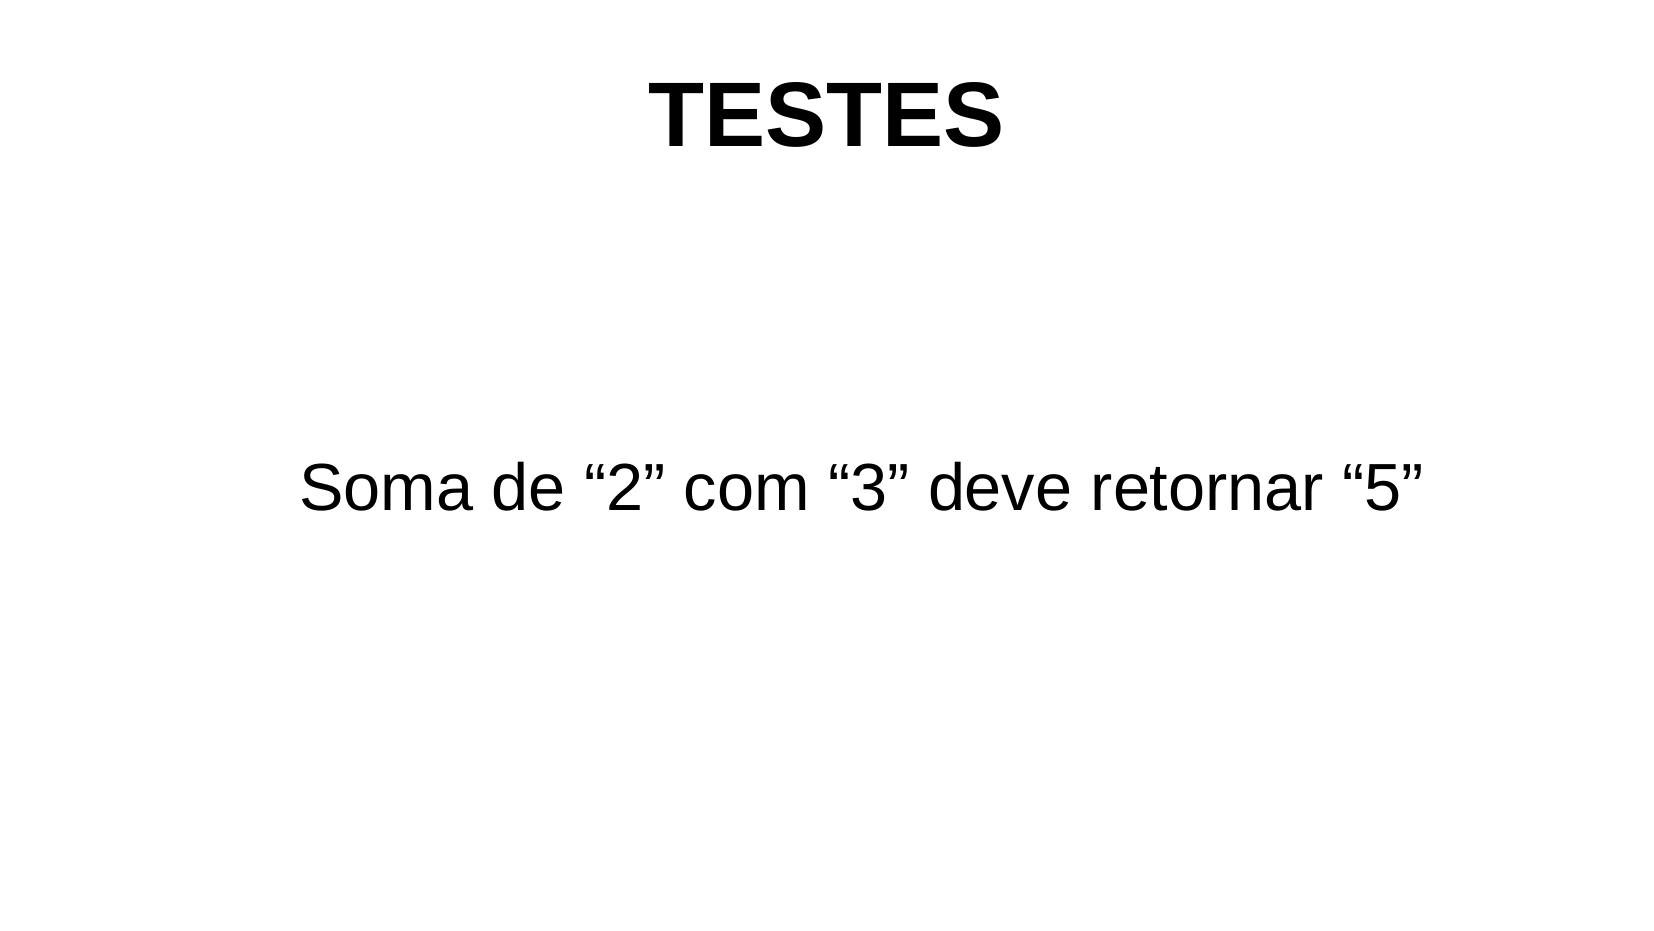

# TESTES
Soma de “2” com “3” deve retornar “5”